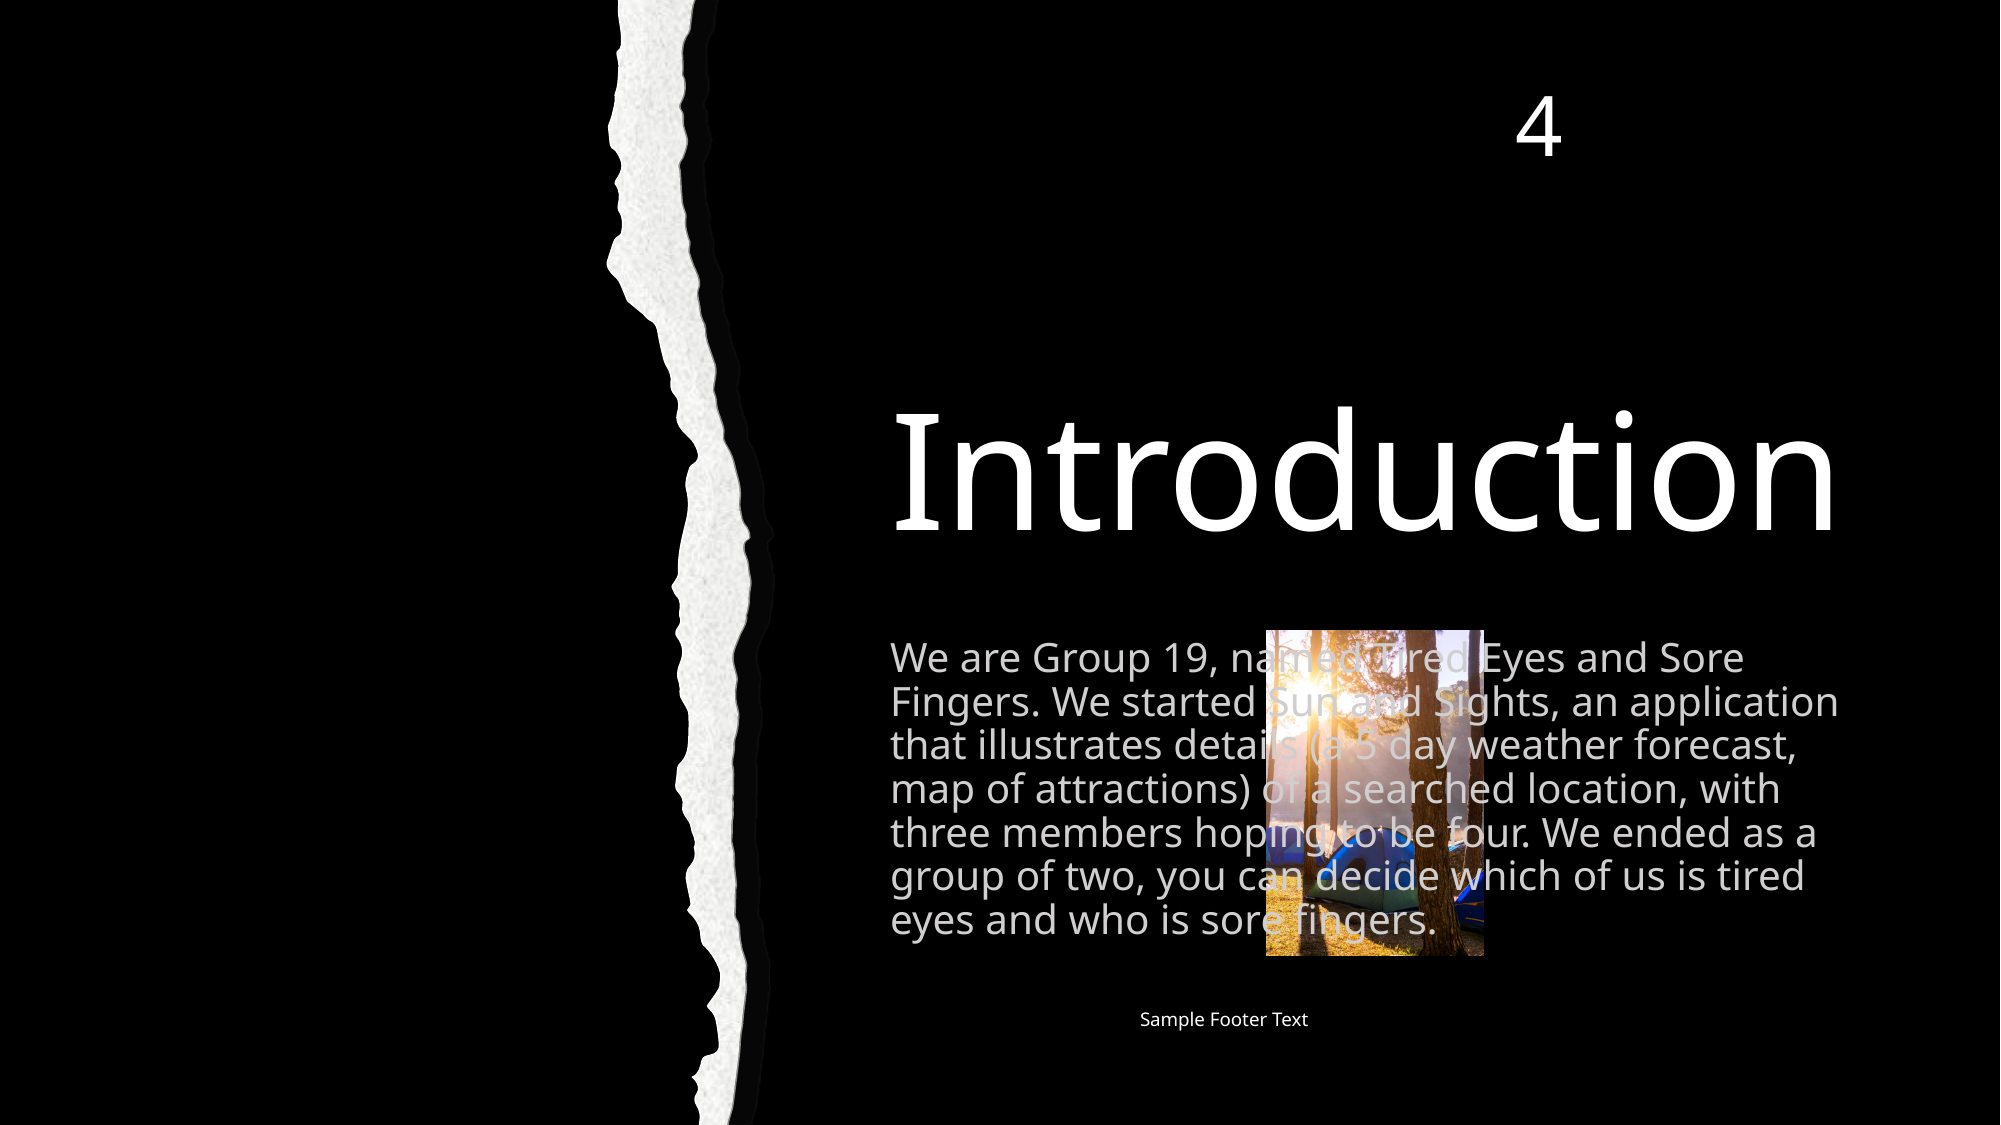

# Introduction
We are Group 19, named Tired Eyes and Sore Fingers. We started Sun and Sights, an application that illustrates details (a 5 day weather forecast, map of attractions) of a searched location, with three members hoping to be four. We ended as a group of two, you can decide which of us is tired eyes and who is sore fingers.
Sample Footer Text